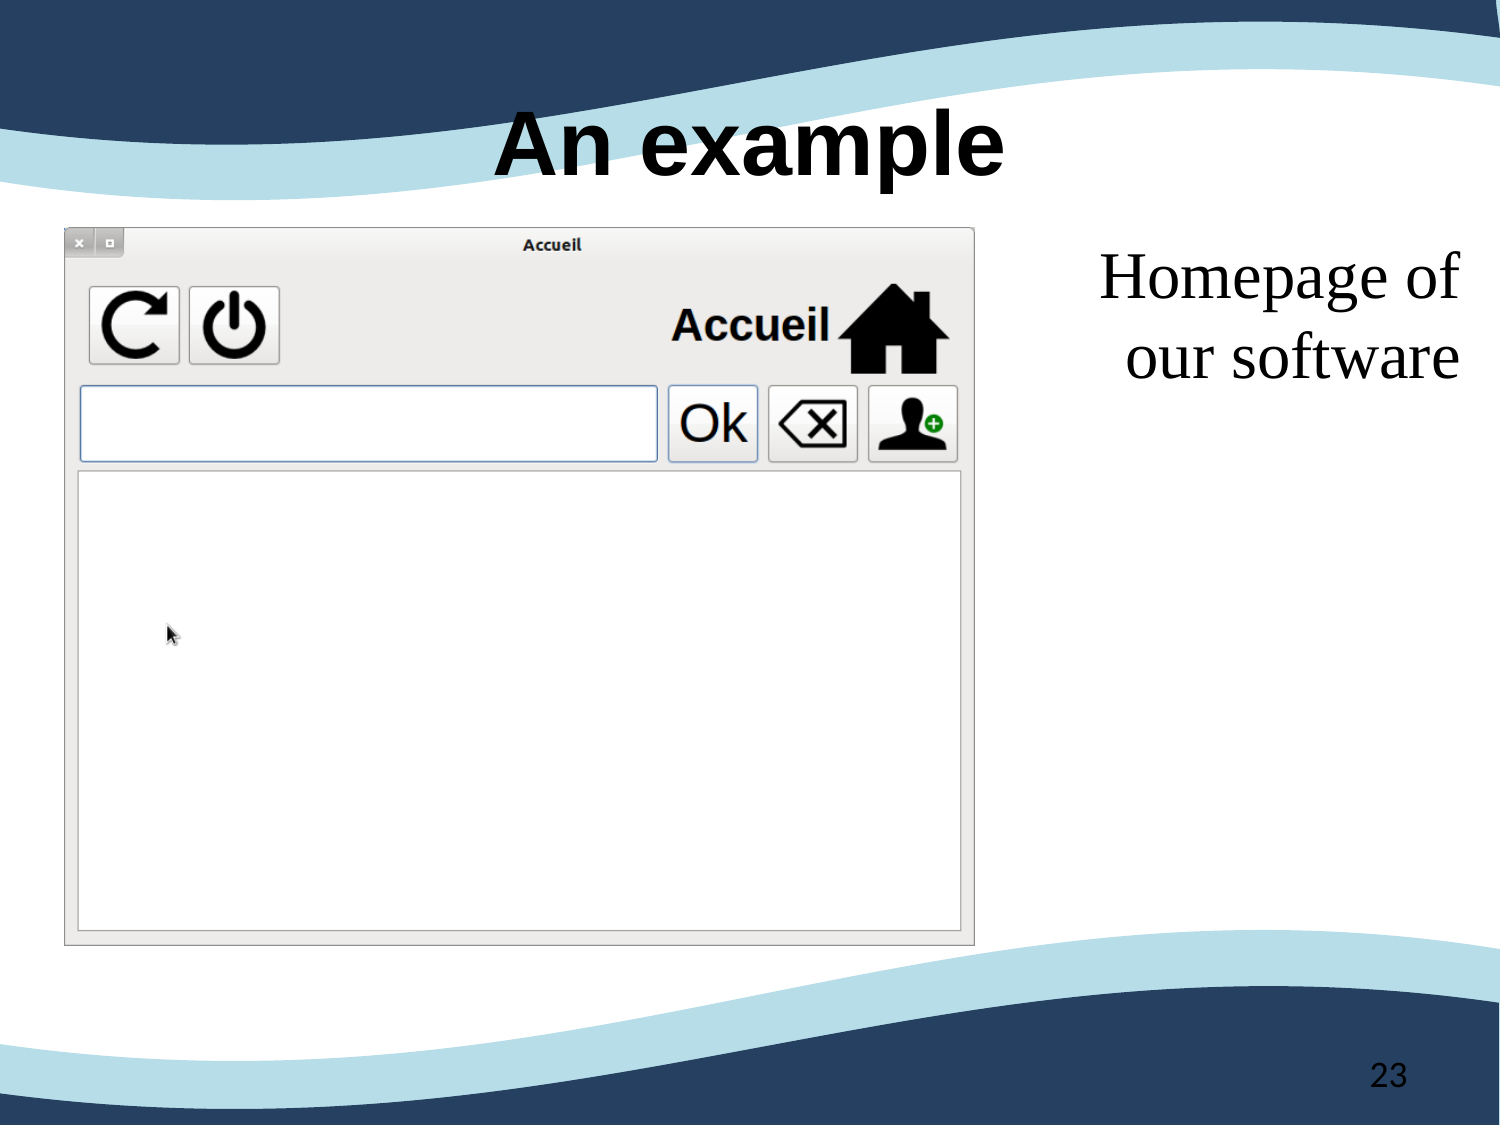

# An example
Homepage of our software
23